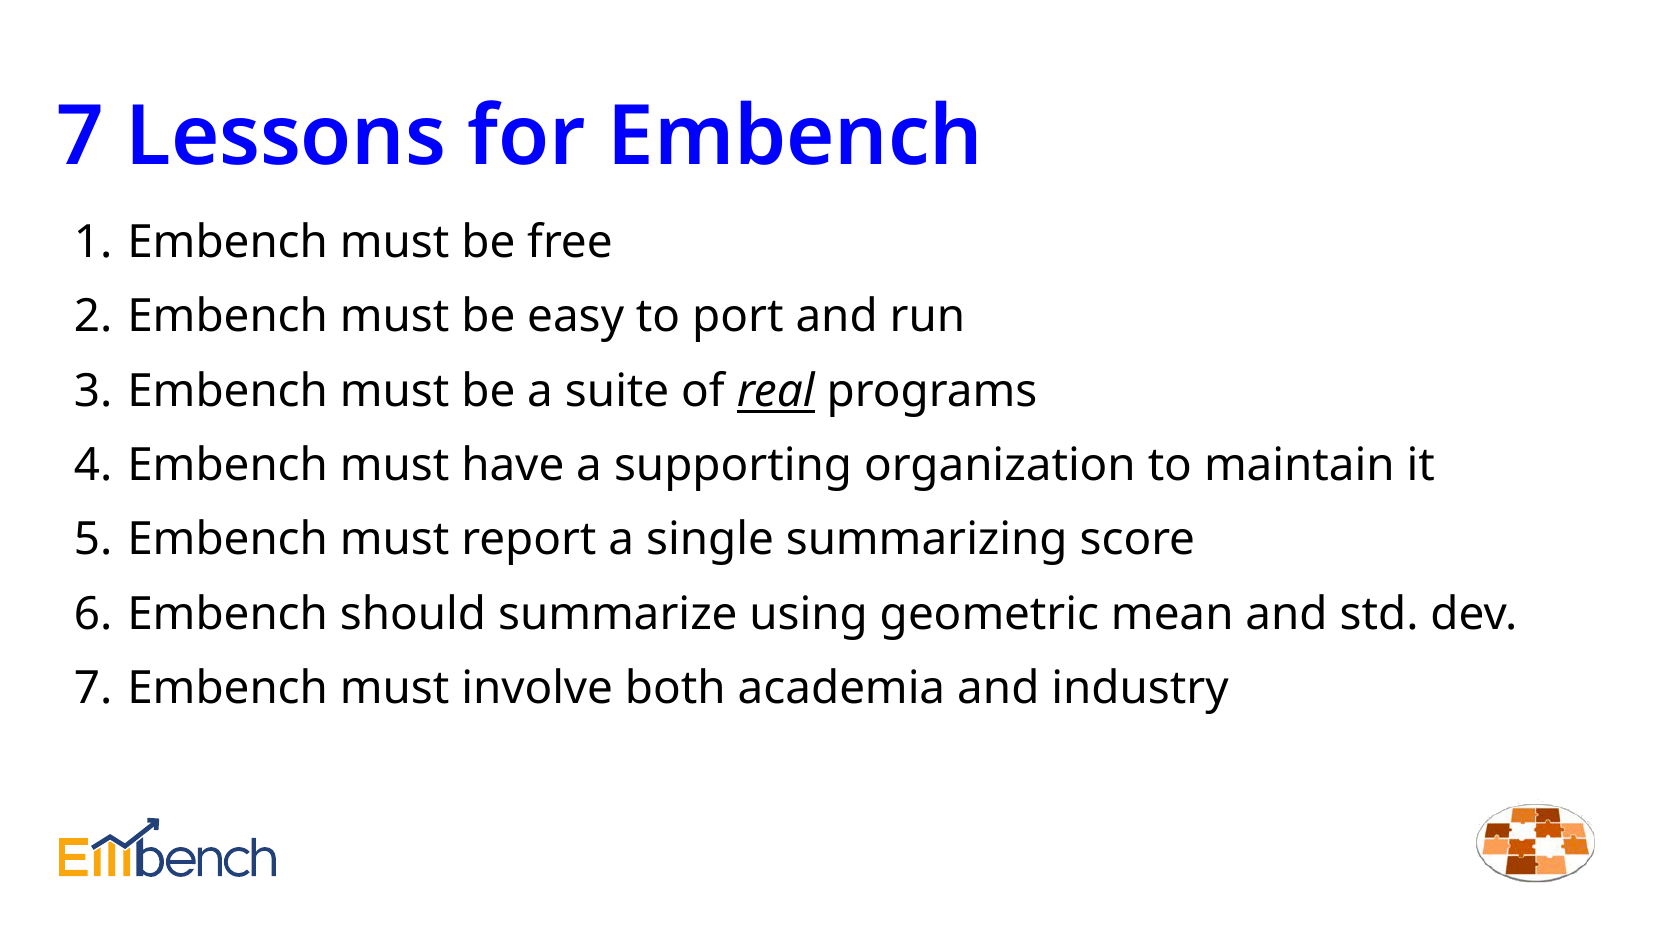

# 7 Lessons for Embench
Embench must be free
Embench must be easy to port and run
Embench must be a suite of real programs
Embench must have a supporting organization to maintain it
Embench must report a single summarizing score
Embench should summarize using geometric mean and std. dev.
Embench must involve both academia and industry